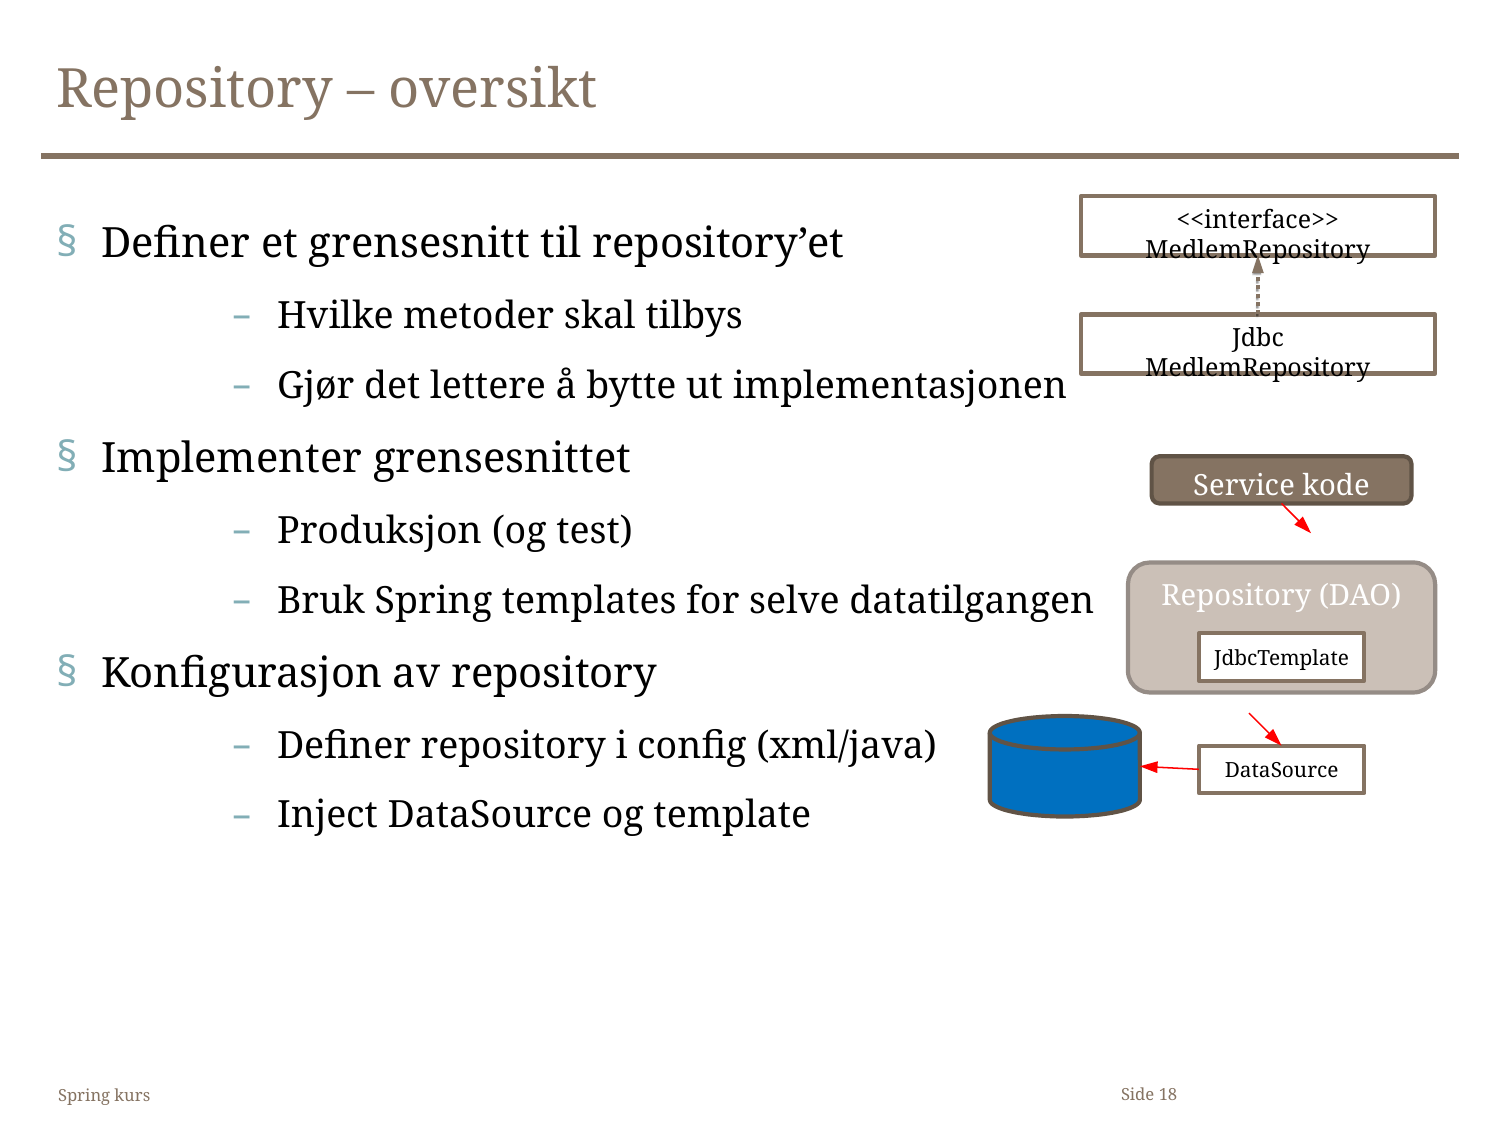

# Repository – oversikt
<<interface>>
MedlemRepository
Definer et grensesnitt til repository’et
Hvilke metoder skal tilbys
Gjør det lettere å bytte ut implementasjonen
Implementer grensesnittet
Produksjon (og test)
Bruk Spring templates for selve datatilgangen
Konfigurasjon av repository
Definer repository i config (xml/java)
Inject DataSource og template
Jdbc
MedlemRepository
Service kode
Repository (DAO)
JdbcTemplate
DataSource
Spring kurs
Side